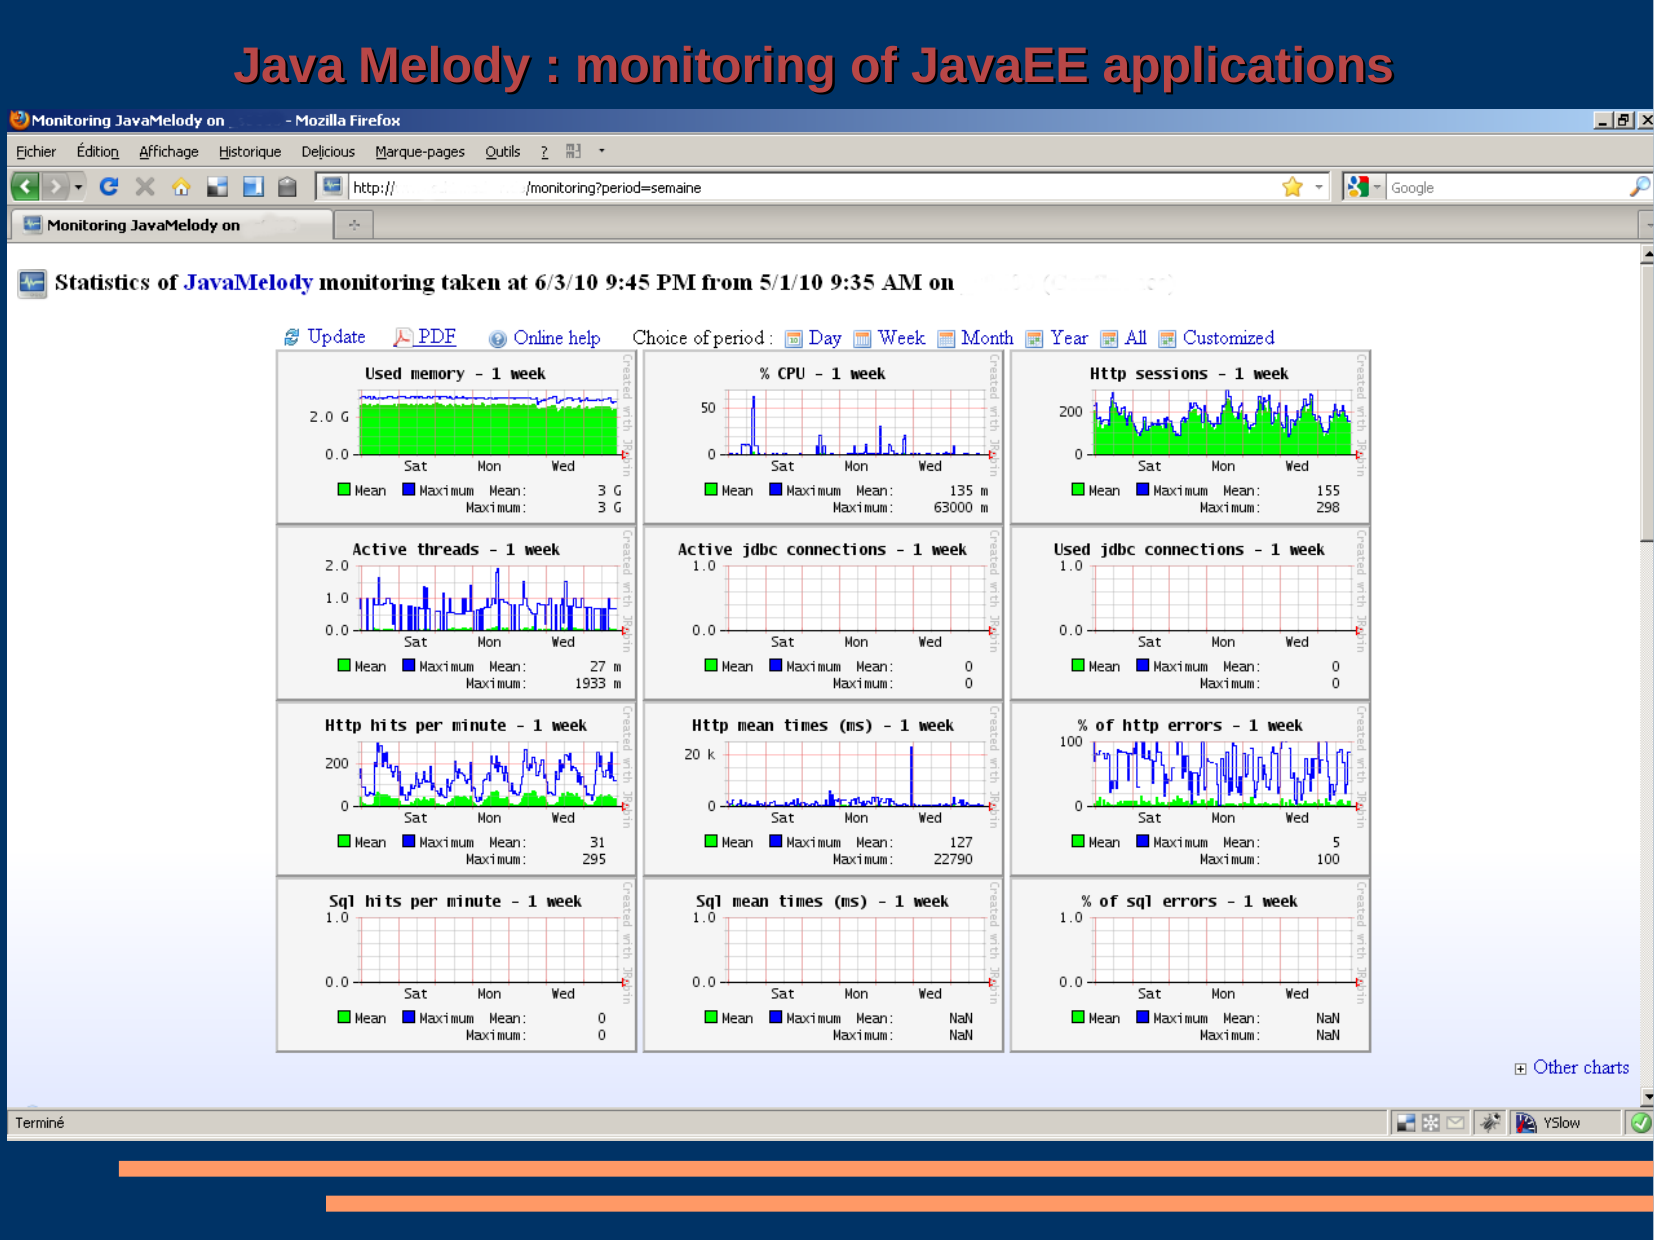

Java Melody : monitoring of JavaEE applications